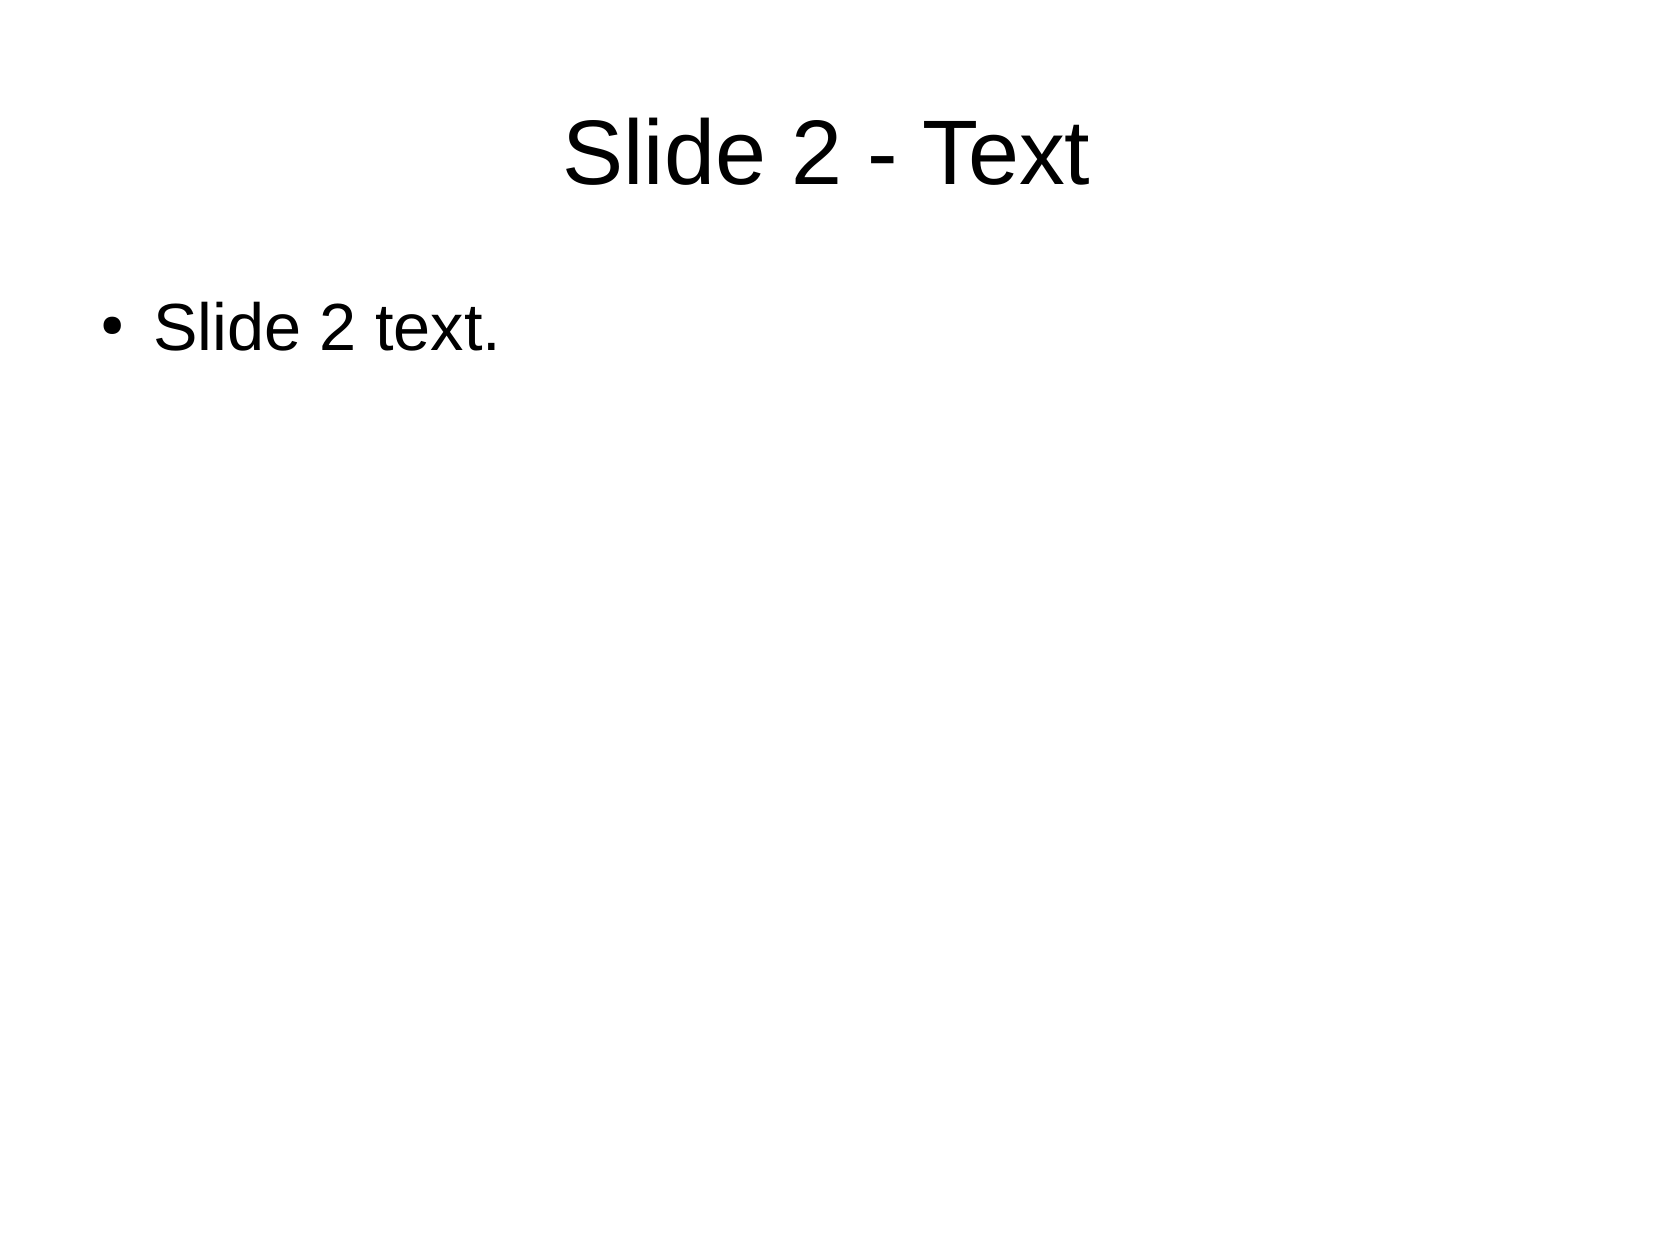

# Slide 2 - Text
Slide 2 text.